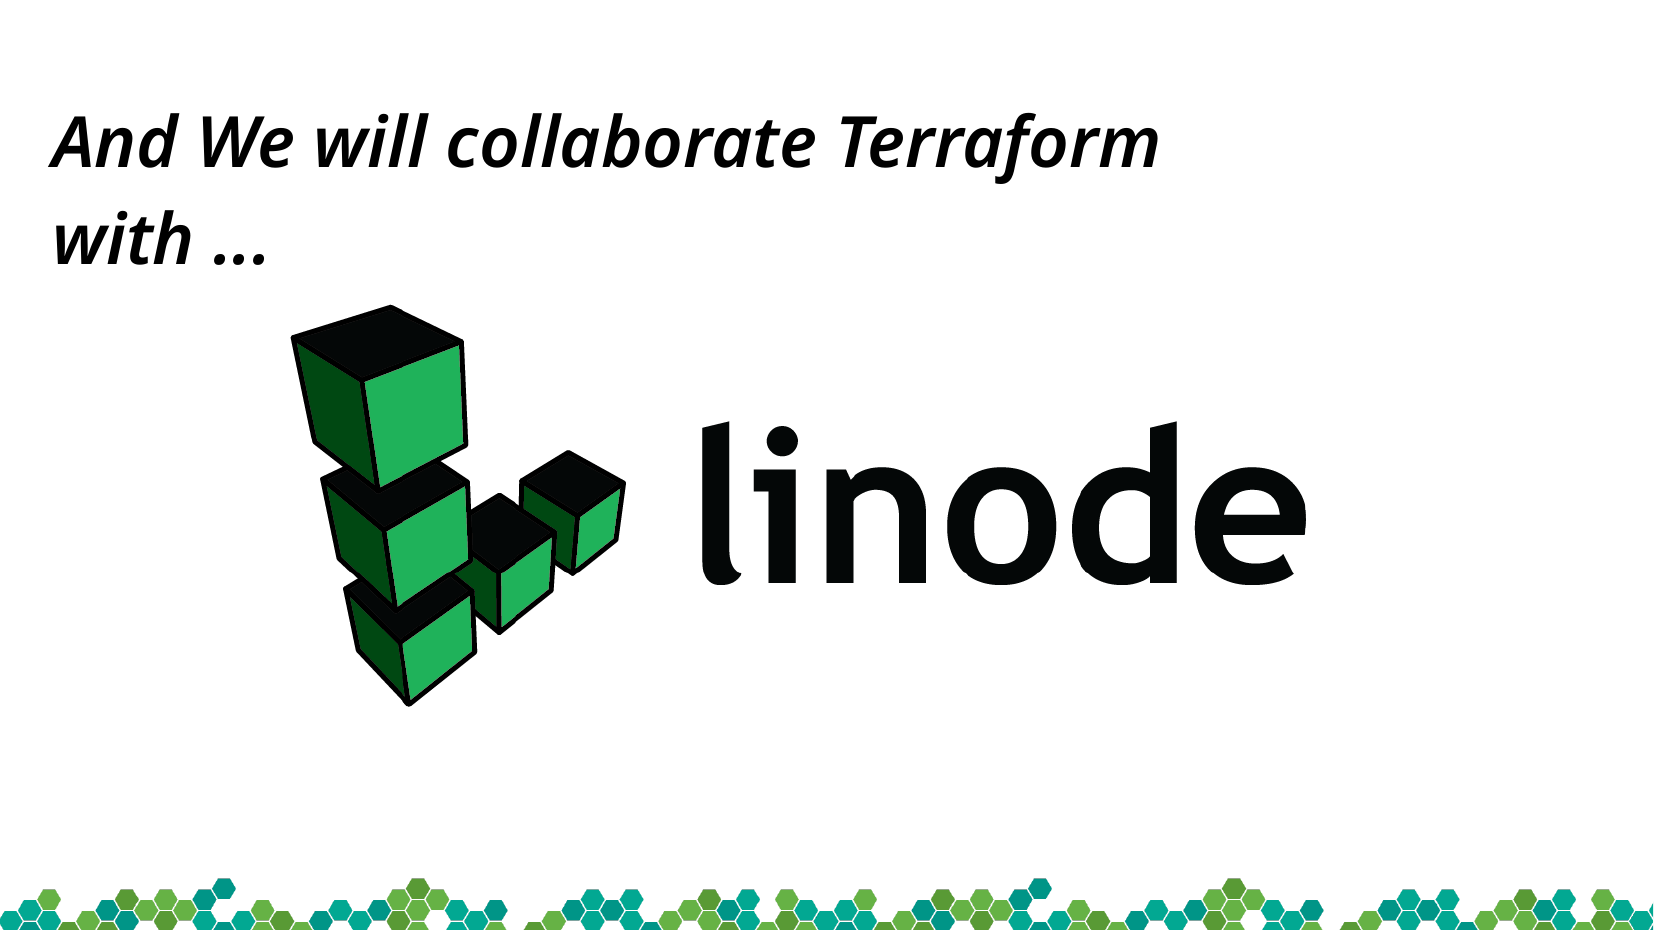

# And We will collaborate Terraform with ...